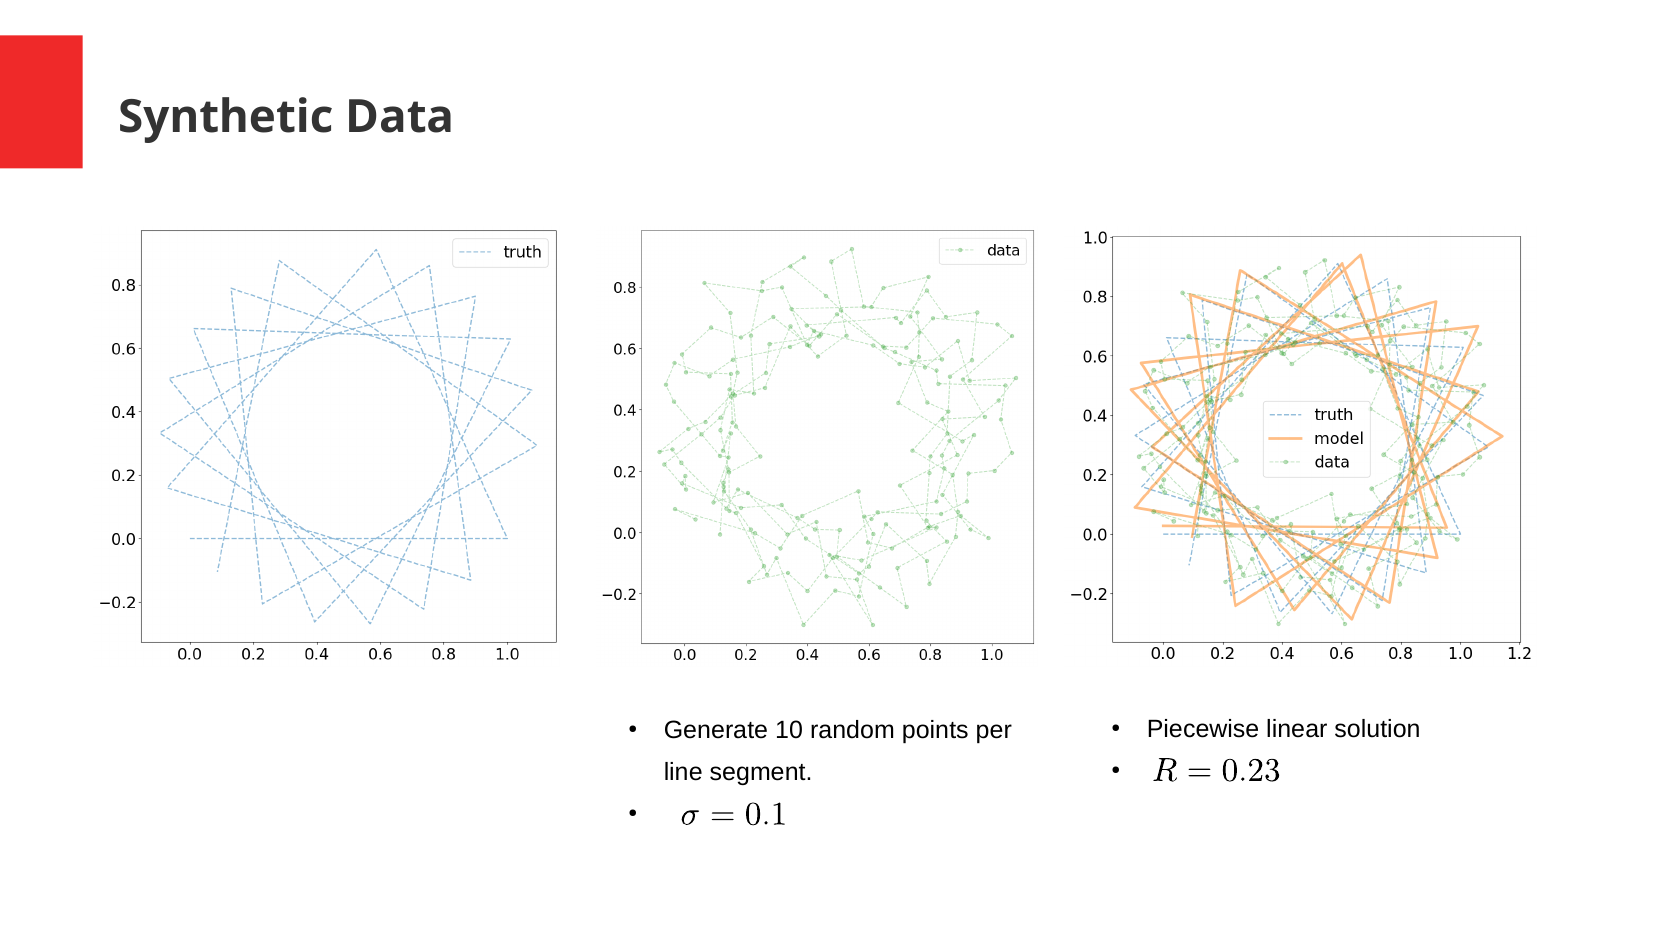

# Synthetic Data
Piecewise linear solution
Generate 10 random points per line segment.